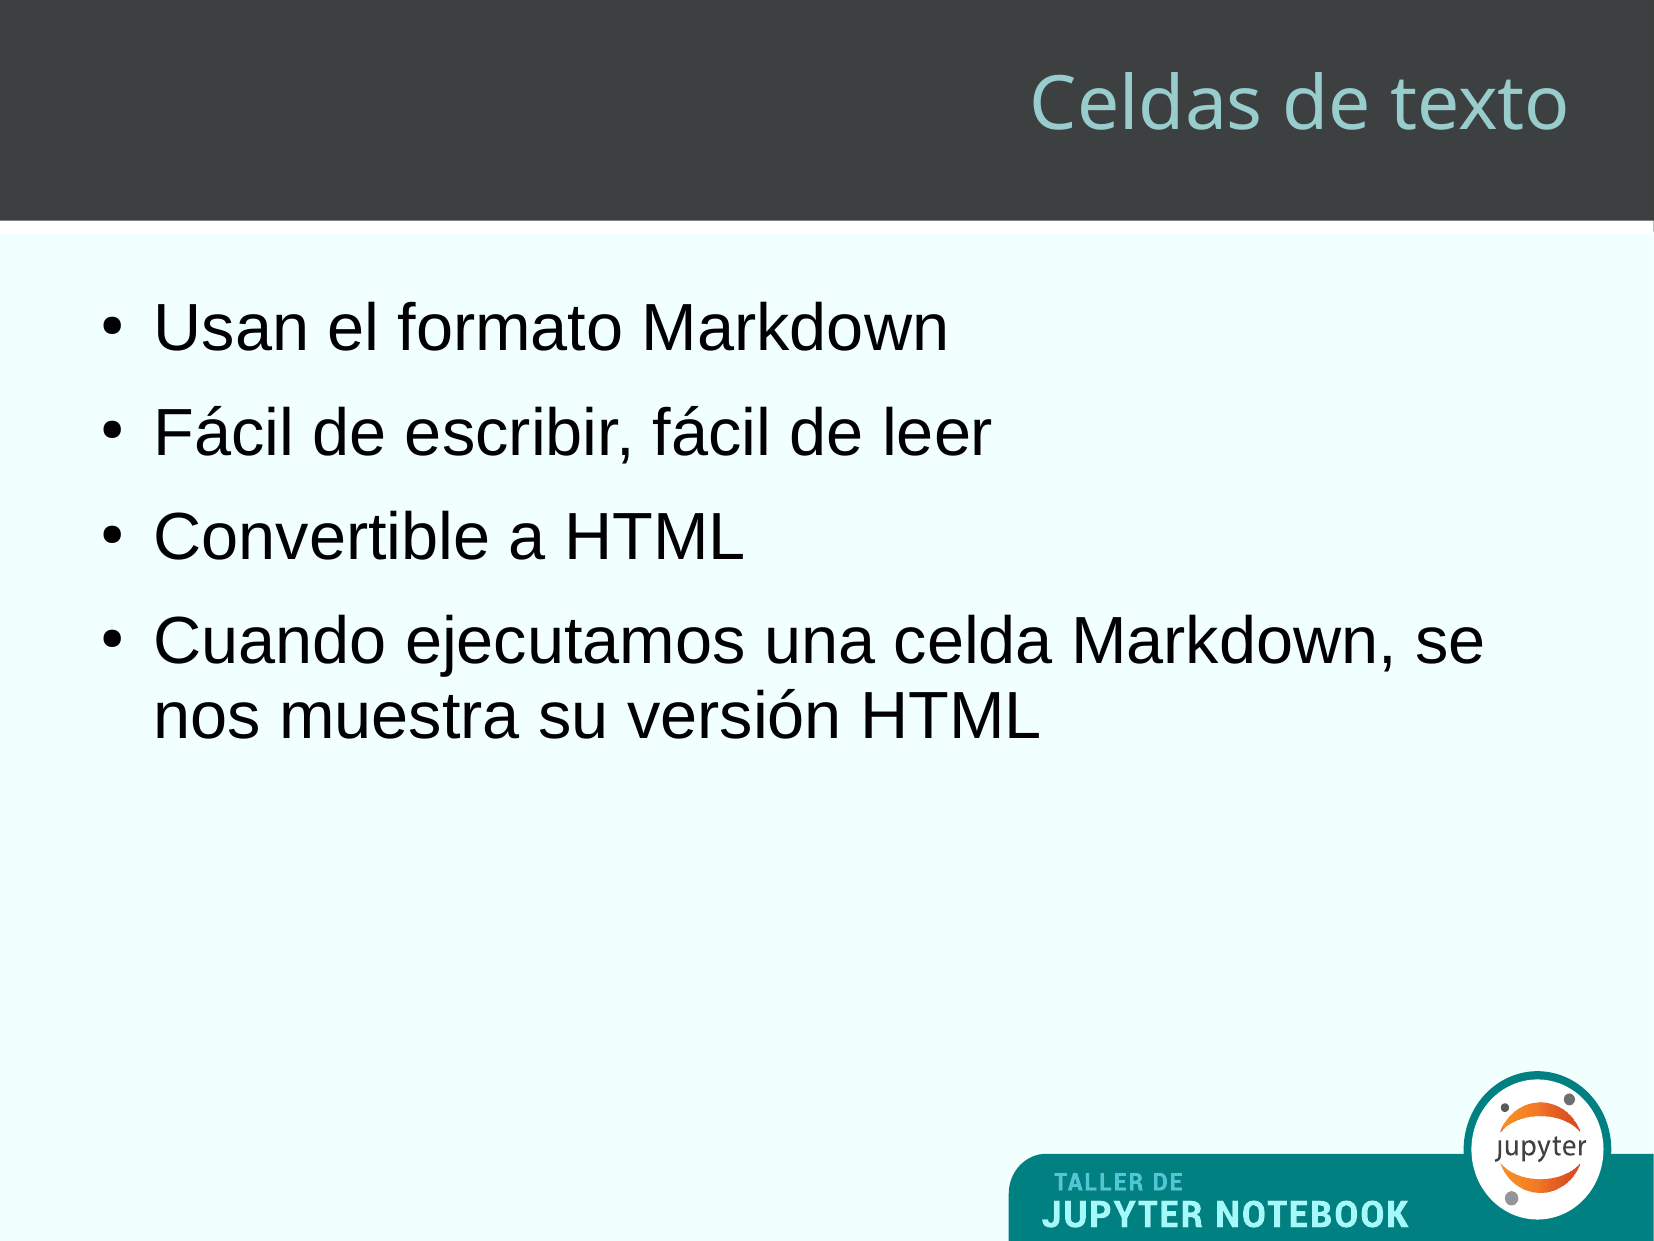

# Celdas de texto
Usan el formato Markdown
Fácil de escribir, fácil de leer
Convertible a HTML
Cuando ejecutamos una celda Markdown, se nos muestra su versión HTML